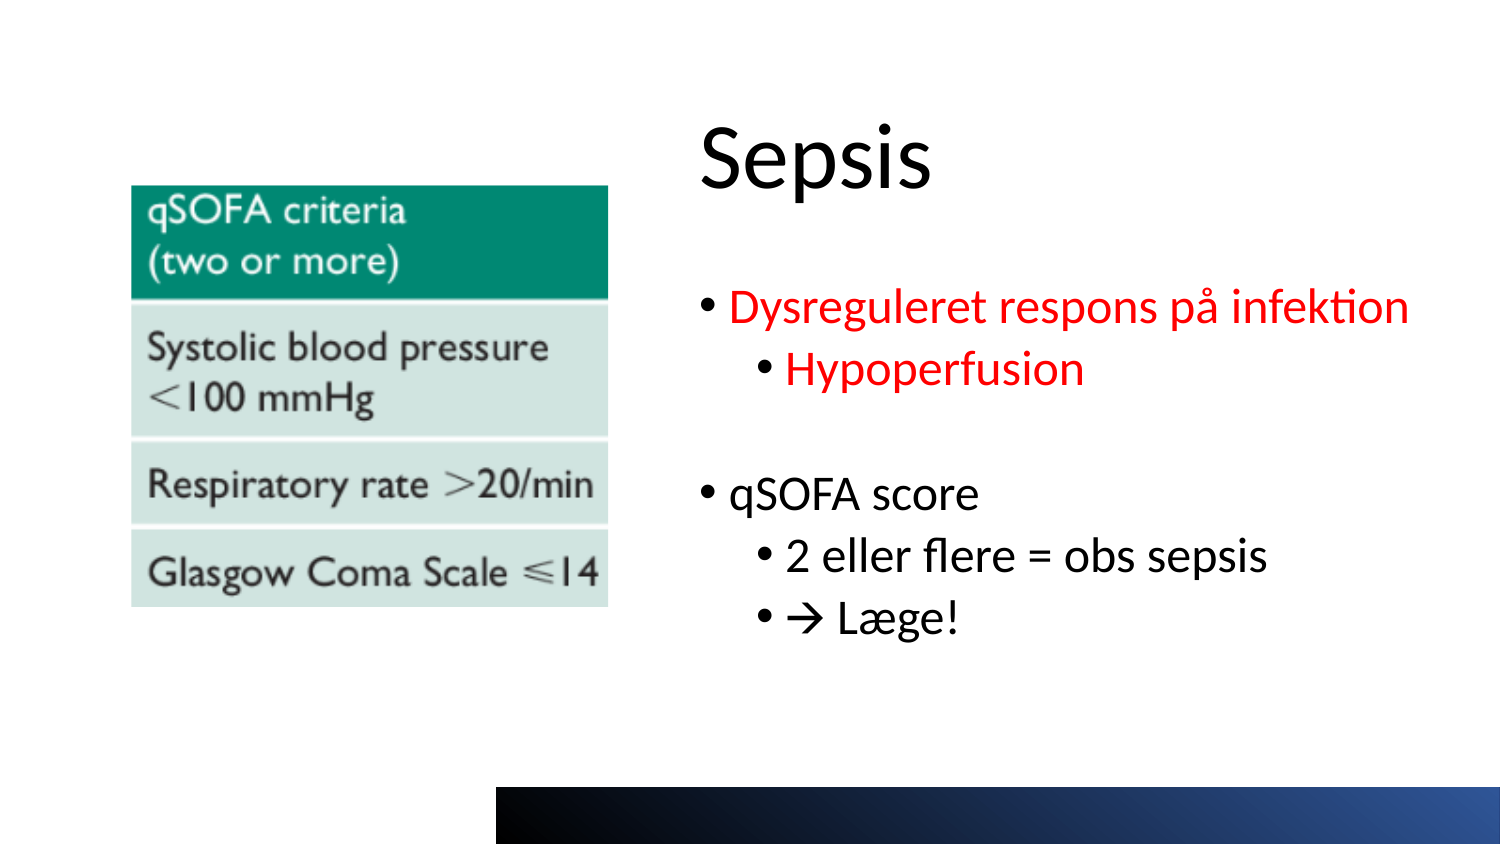

Sepsis
Dysreguleret respons på infektion
Hypoperfusion
qSOFA score
2 eller flere = obs sepsis
🡪 Læge!